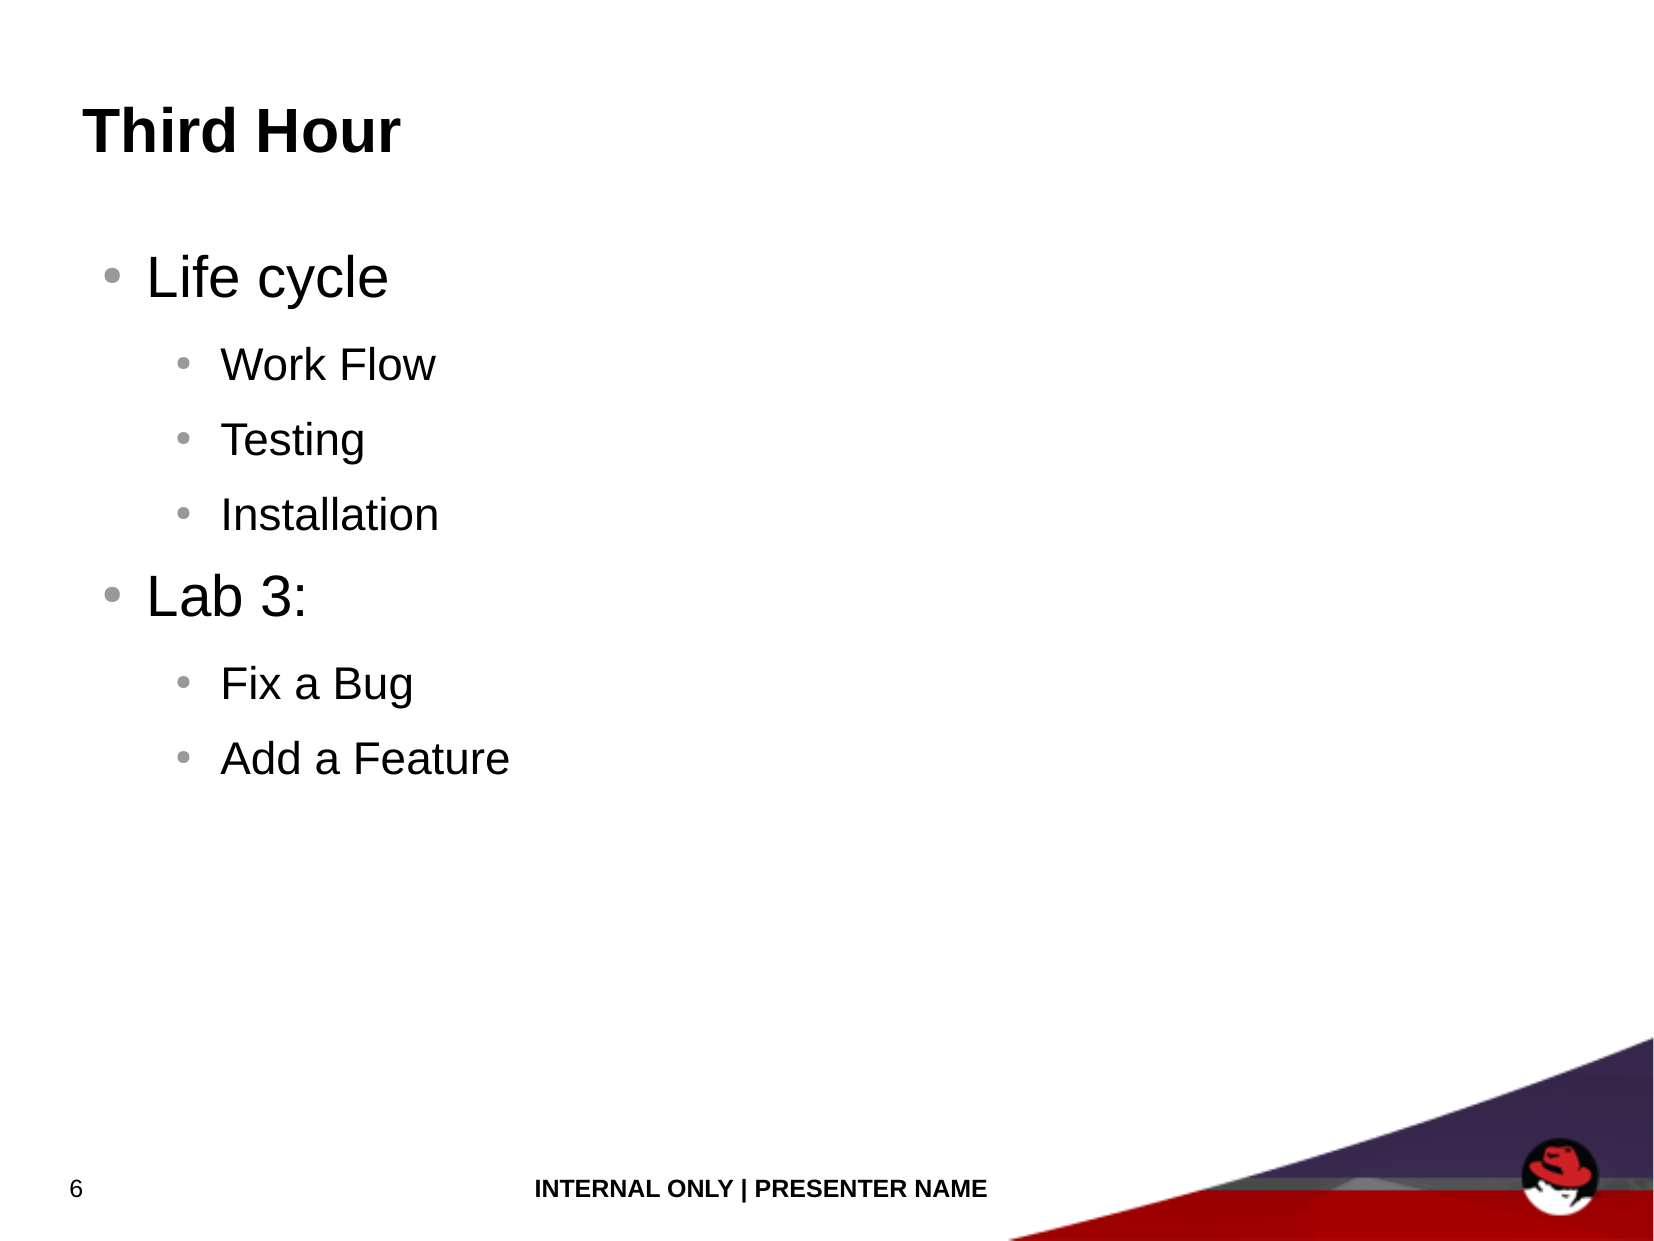

# Third Hour
Life cycle
Work Flow
Testing
Installation
Lab 3:
Fix a Bug
Add a Feature